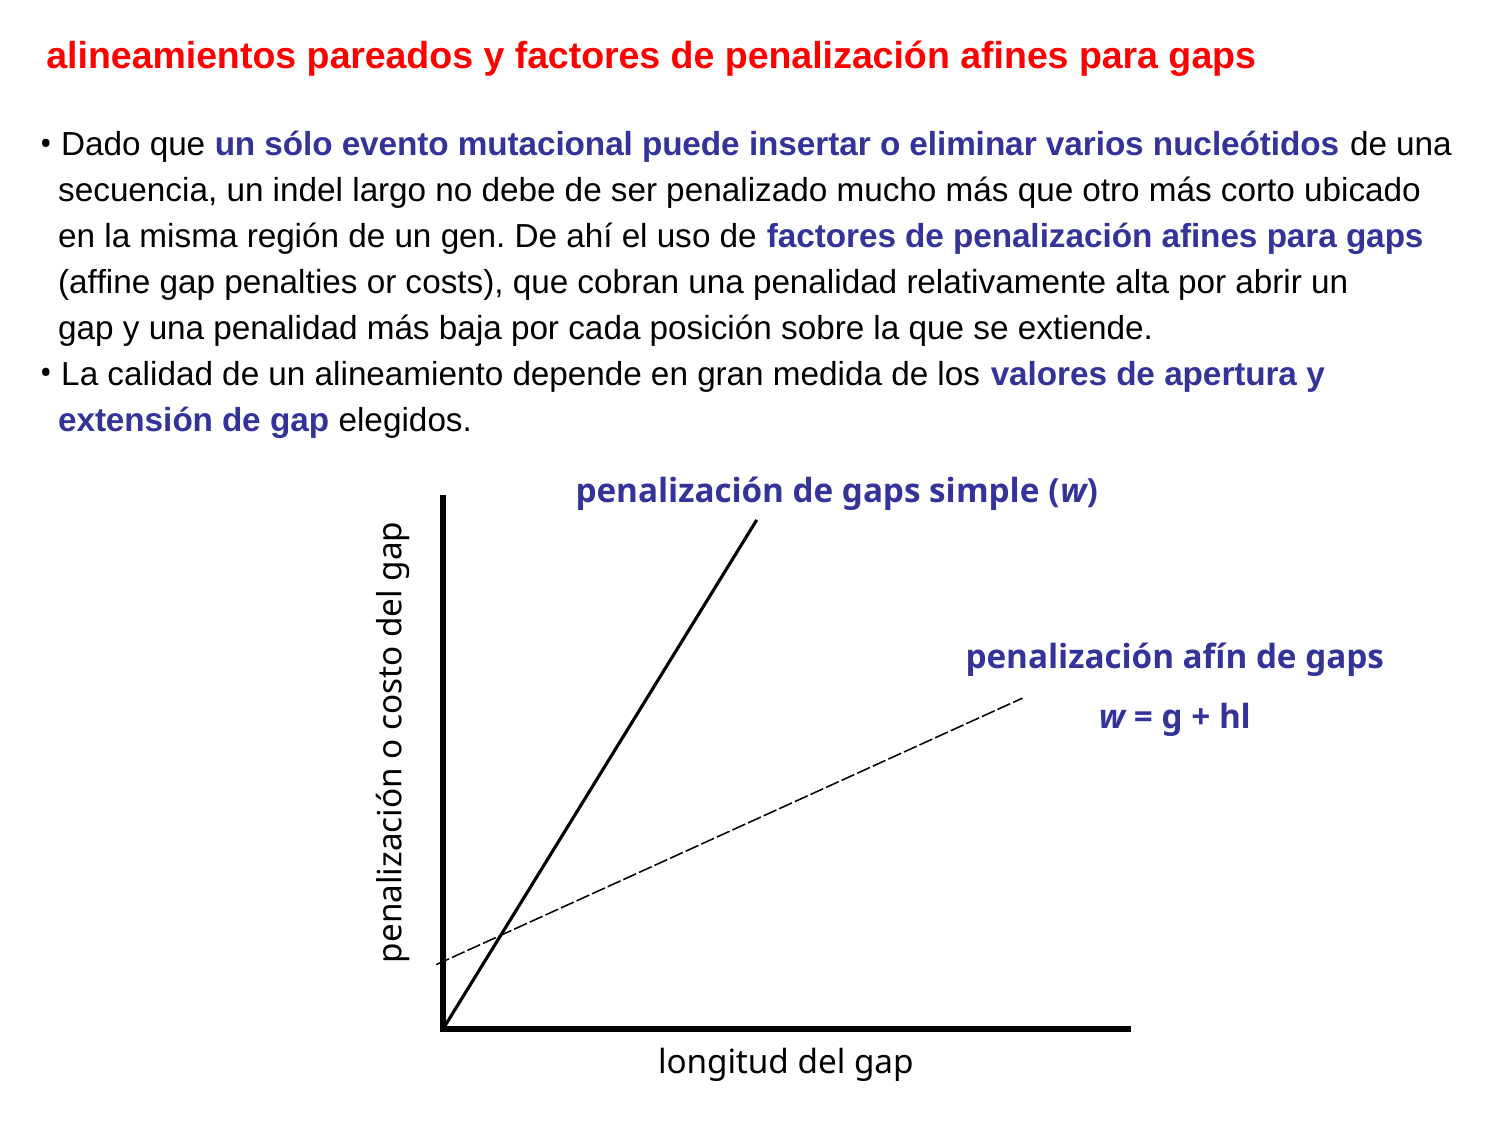

alineamientos pareados y factores de penalización afines para gaps
 Dado que un sólo evento mutacional puede insertar o eliminar varios nucleótidos de una
 secuencia, un indel largo no debe de ser penalizado mucho más que otro más corto ubicado
 en la misma región de un gen. De ahí el uso de factores de penalización afines para gaps
 (affine gap penalties or costs), que cobran una penalidad relativamente alta por abrir un
 gap y una penalidad más baja por cada posición sobre la que se extiende.
 La calidad de un alineamiento depende en gran medida de los valores de apertura y
 extensión de gap elegidos.
penalización de gaps simple (w)
penalización o costo del gap
longitud del gap
penalización afín de gaps
w = g + hl